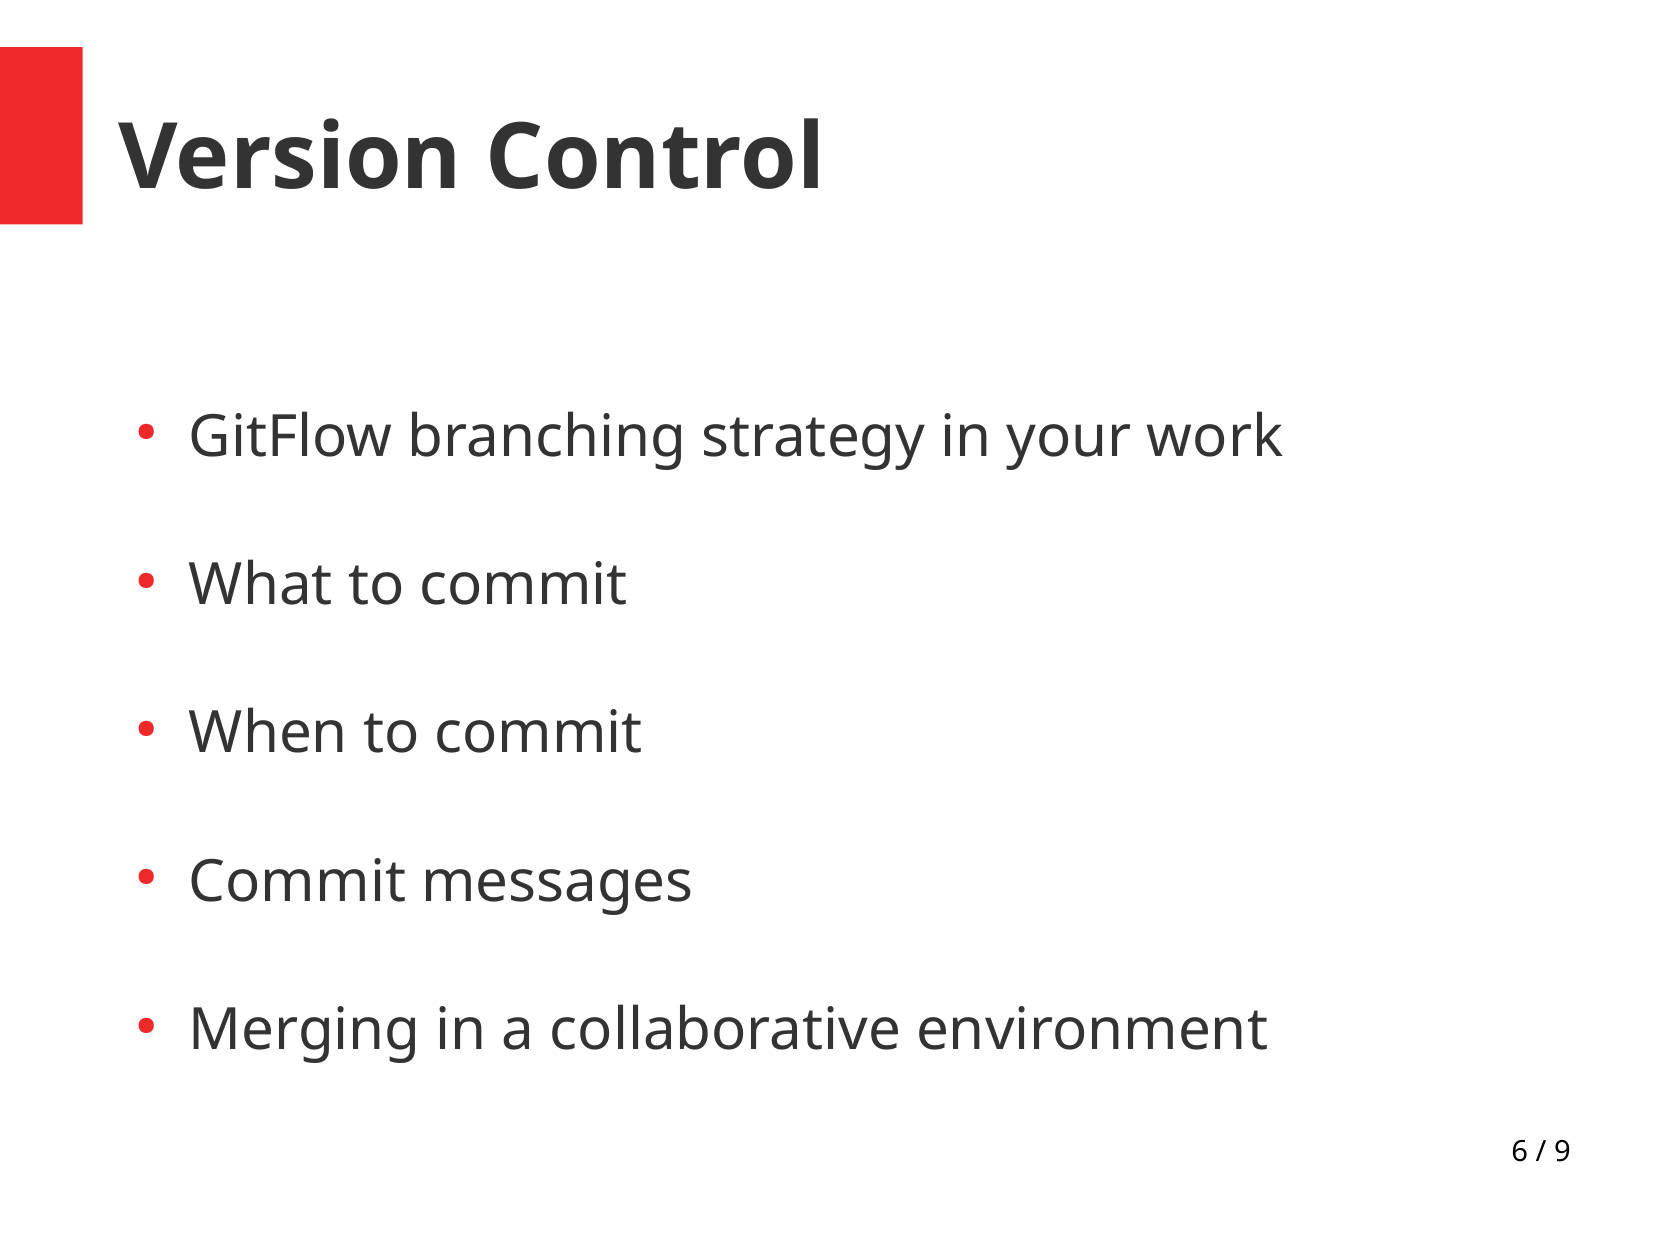

# Version Control
GitFlow branching strategy in your work
What to commit
When to commit
Commit messages
Merging in a collaborative environment
6